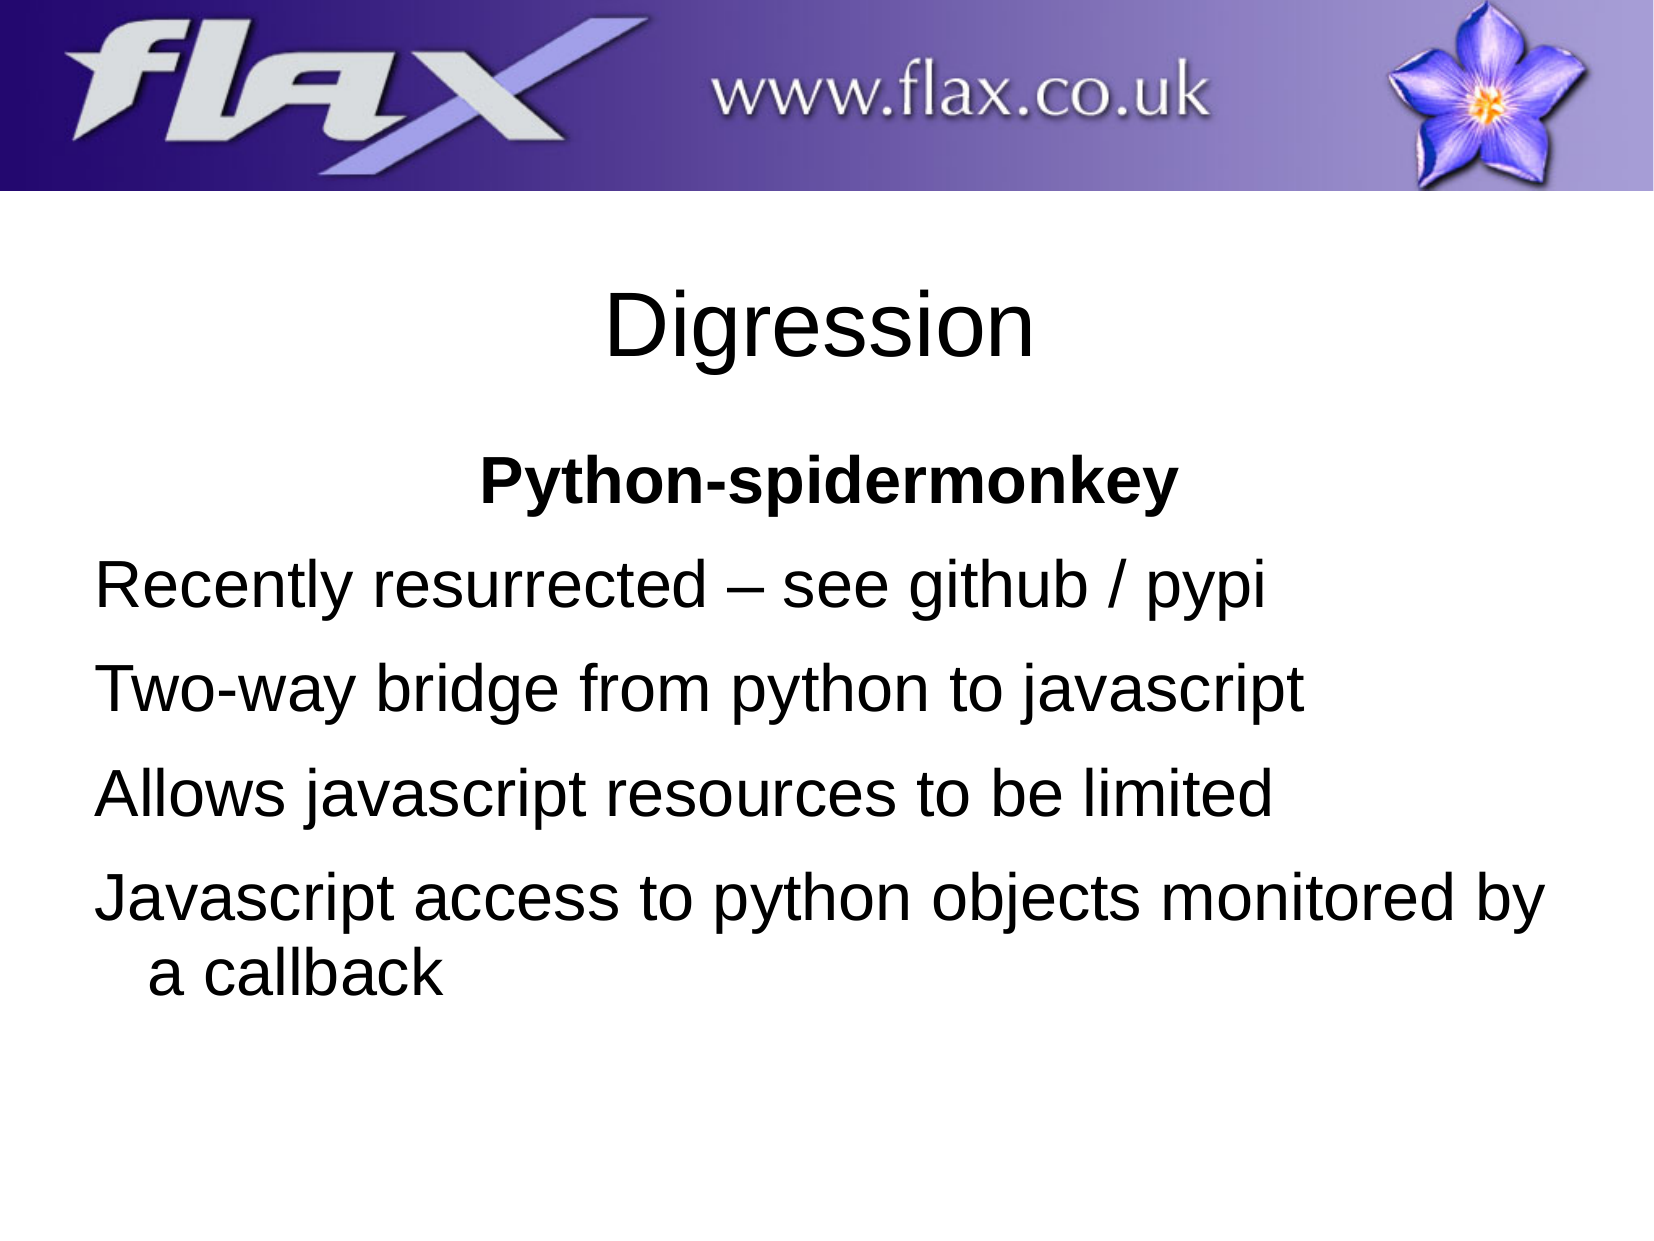

# Digression
Python-spidermonkey
Recently resurrected – see github / pypi
Two-way bridge from python to javascript
Allows javascript resources to be limited
Javascript access to python objects monitored by a callback